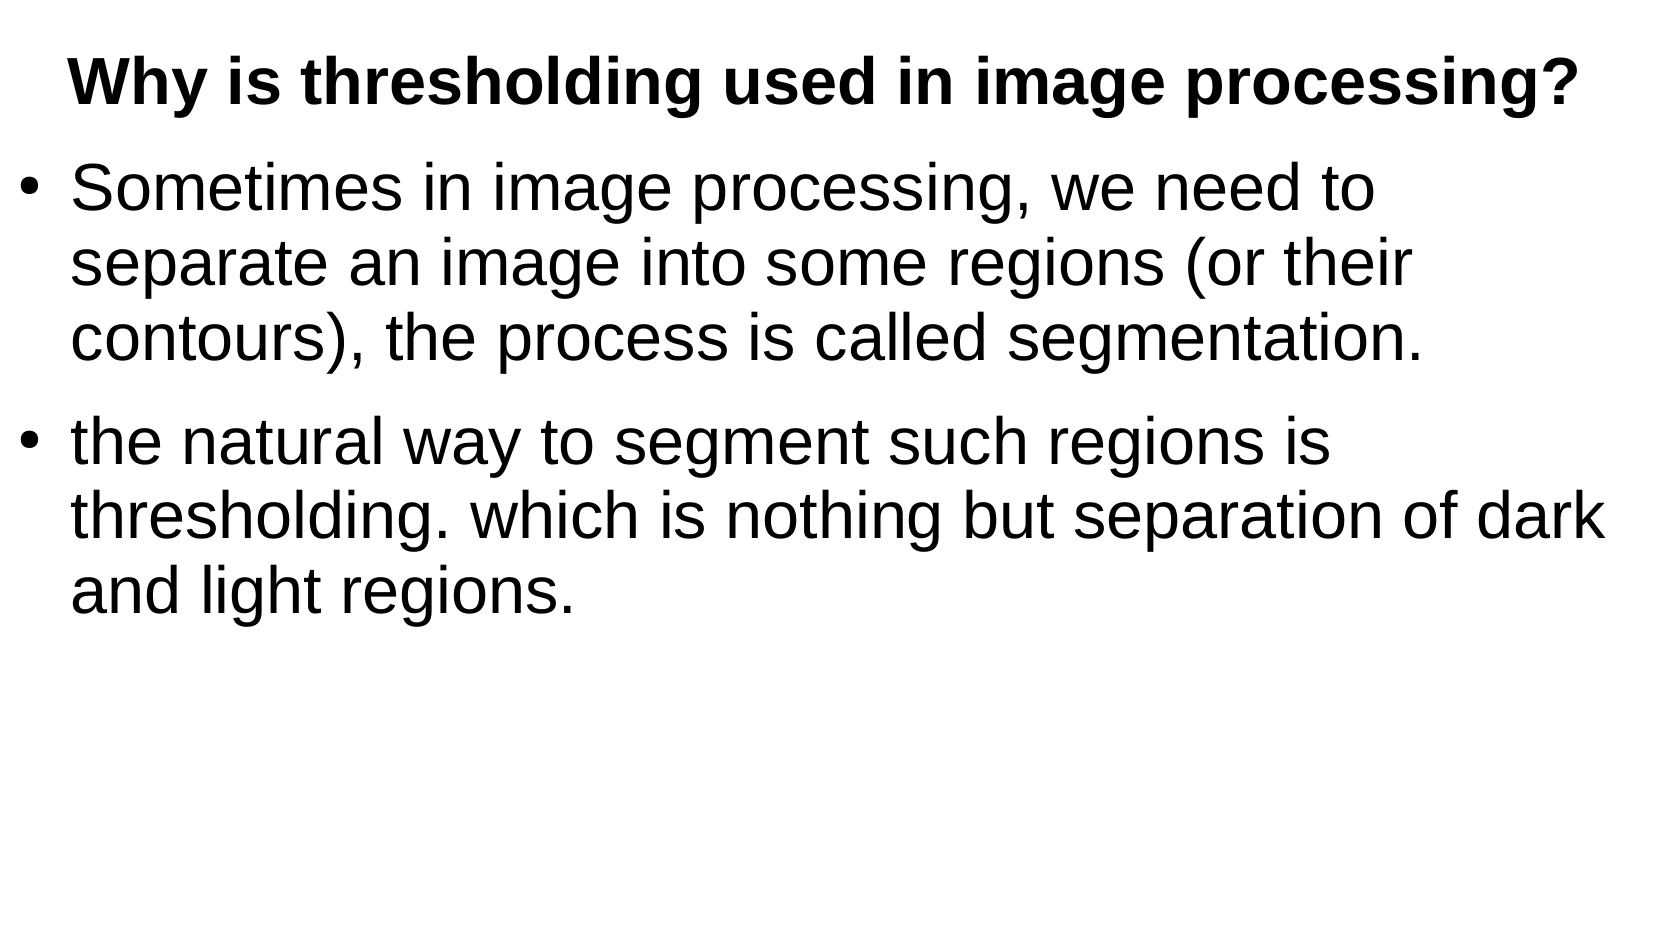

# Why is thresholding used in image processing?
Sometimes in image processing, we need to separate an image into some regions (or their contours), the process is called segmentation.
the natural way to segment such regions is thresholding. which is nothing but separation of dark and light regions.